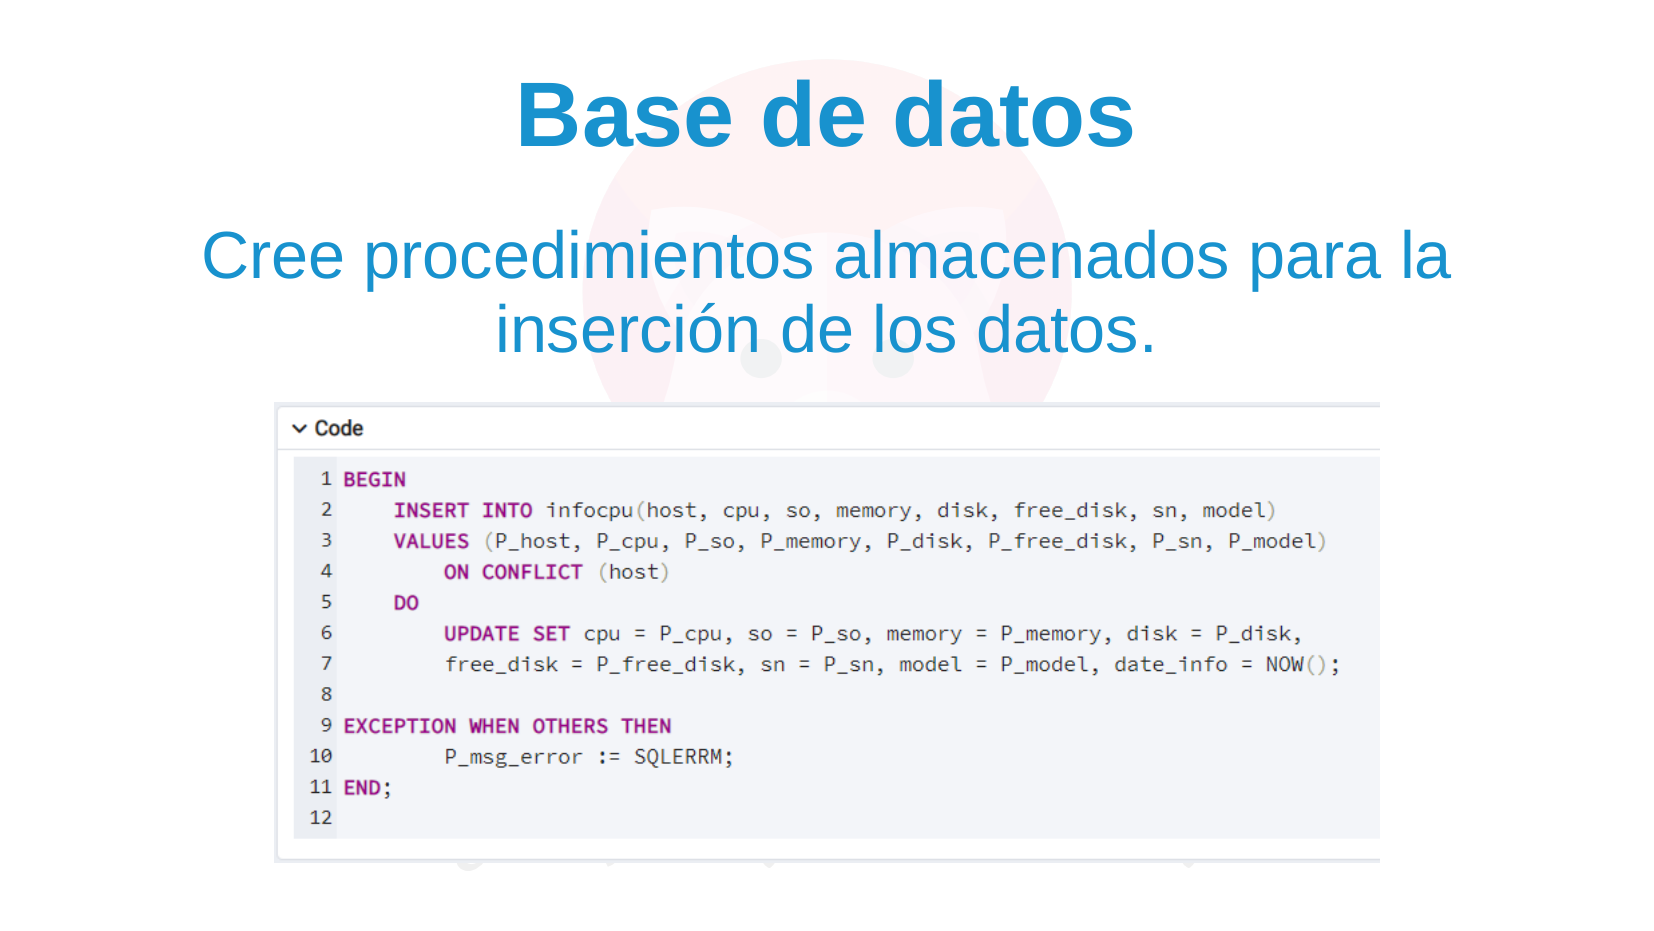

# Base de datos
Cree procedimientos almacenados para la inserción de los datos.